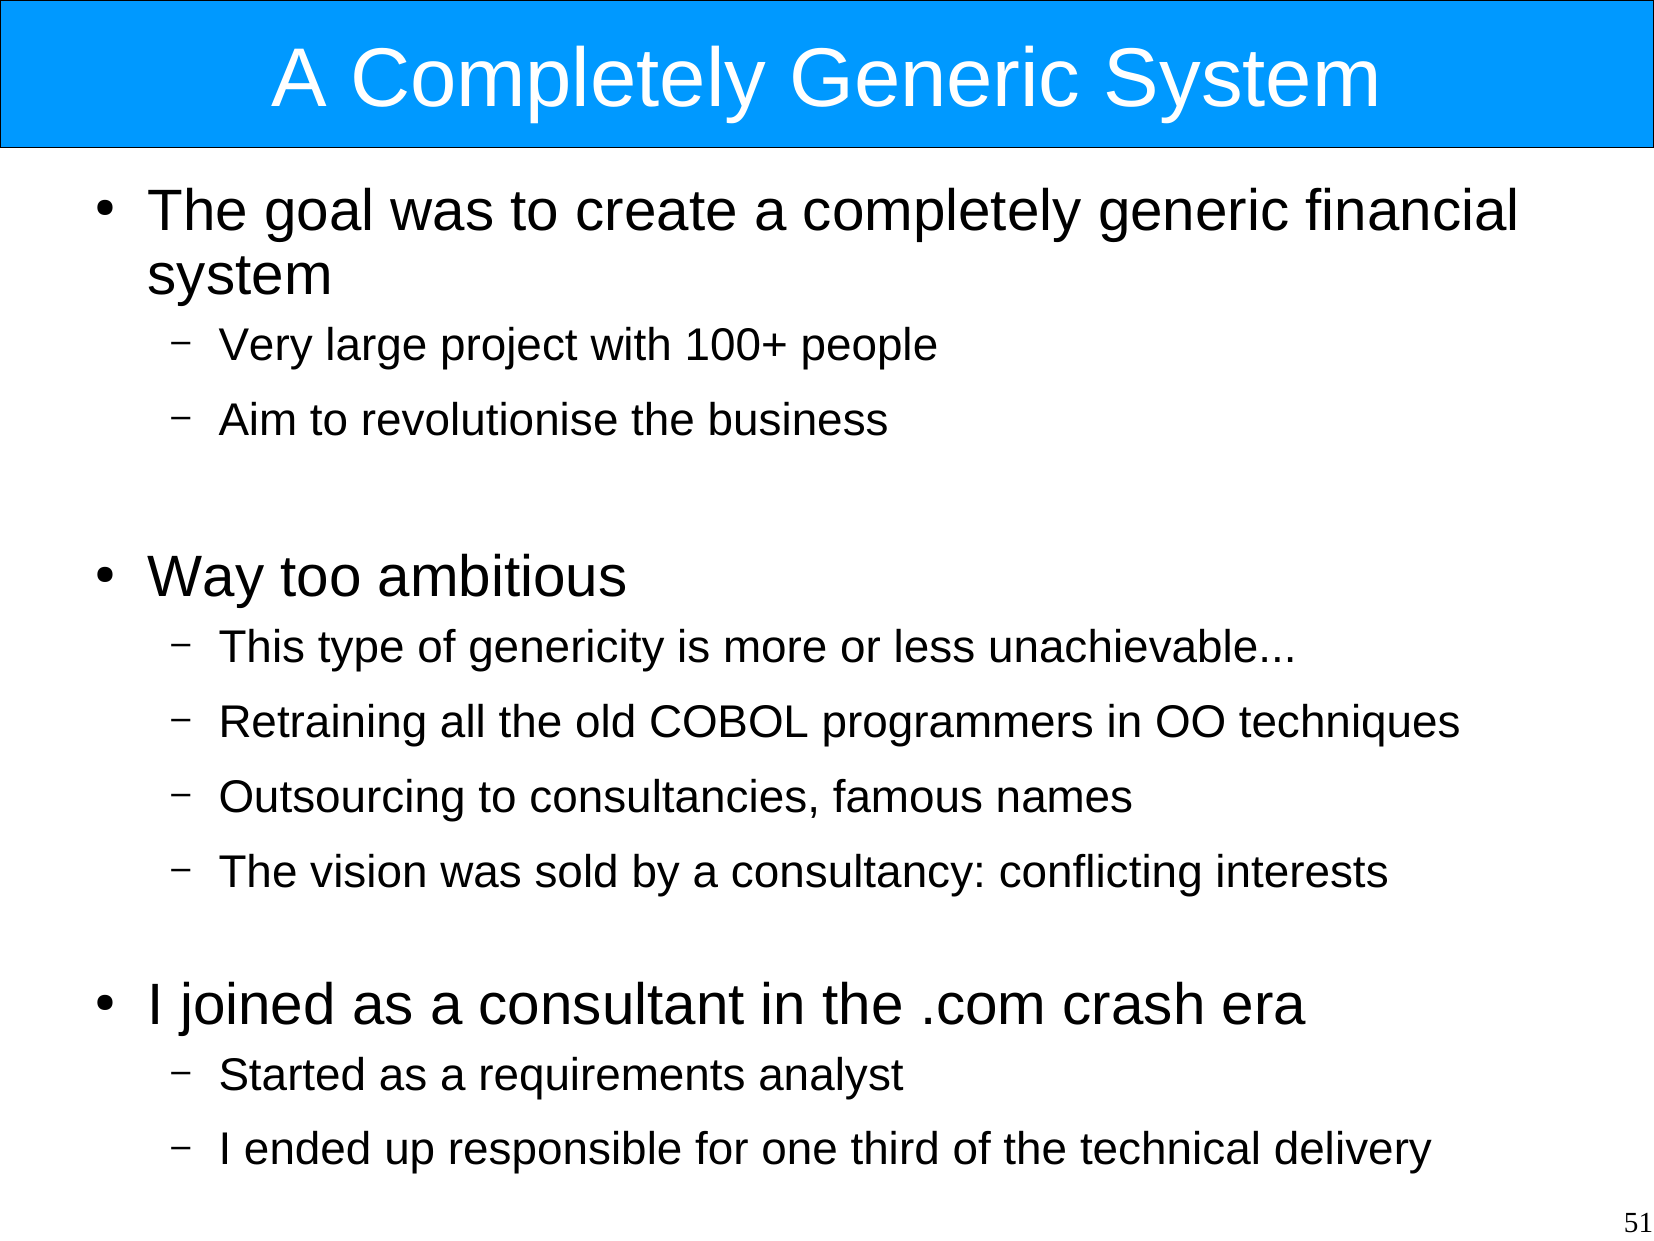

# A Completely Generic System
The goal was to create a completely generic financial system
Very large project with 100+ people
Aim to revolutionise the business
Way too ambitious
This type of genericity is more or less unachievable...
Retraining all the old COBOL programmers in OO techniques
Outsourcing to consultancies, famous names
The vision was sold by a consultancy: conflicting interests
I joined as a consultant in the .com crash era
Started as a requirements analyst
I ended up responsible for one third of the technical delivery
51